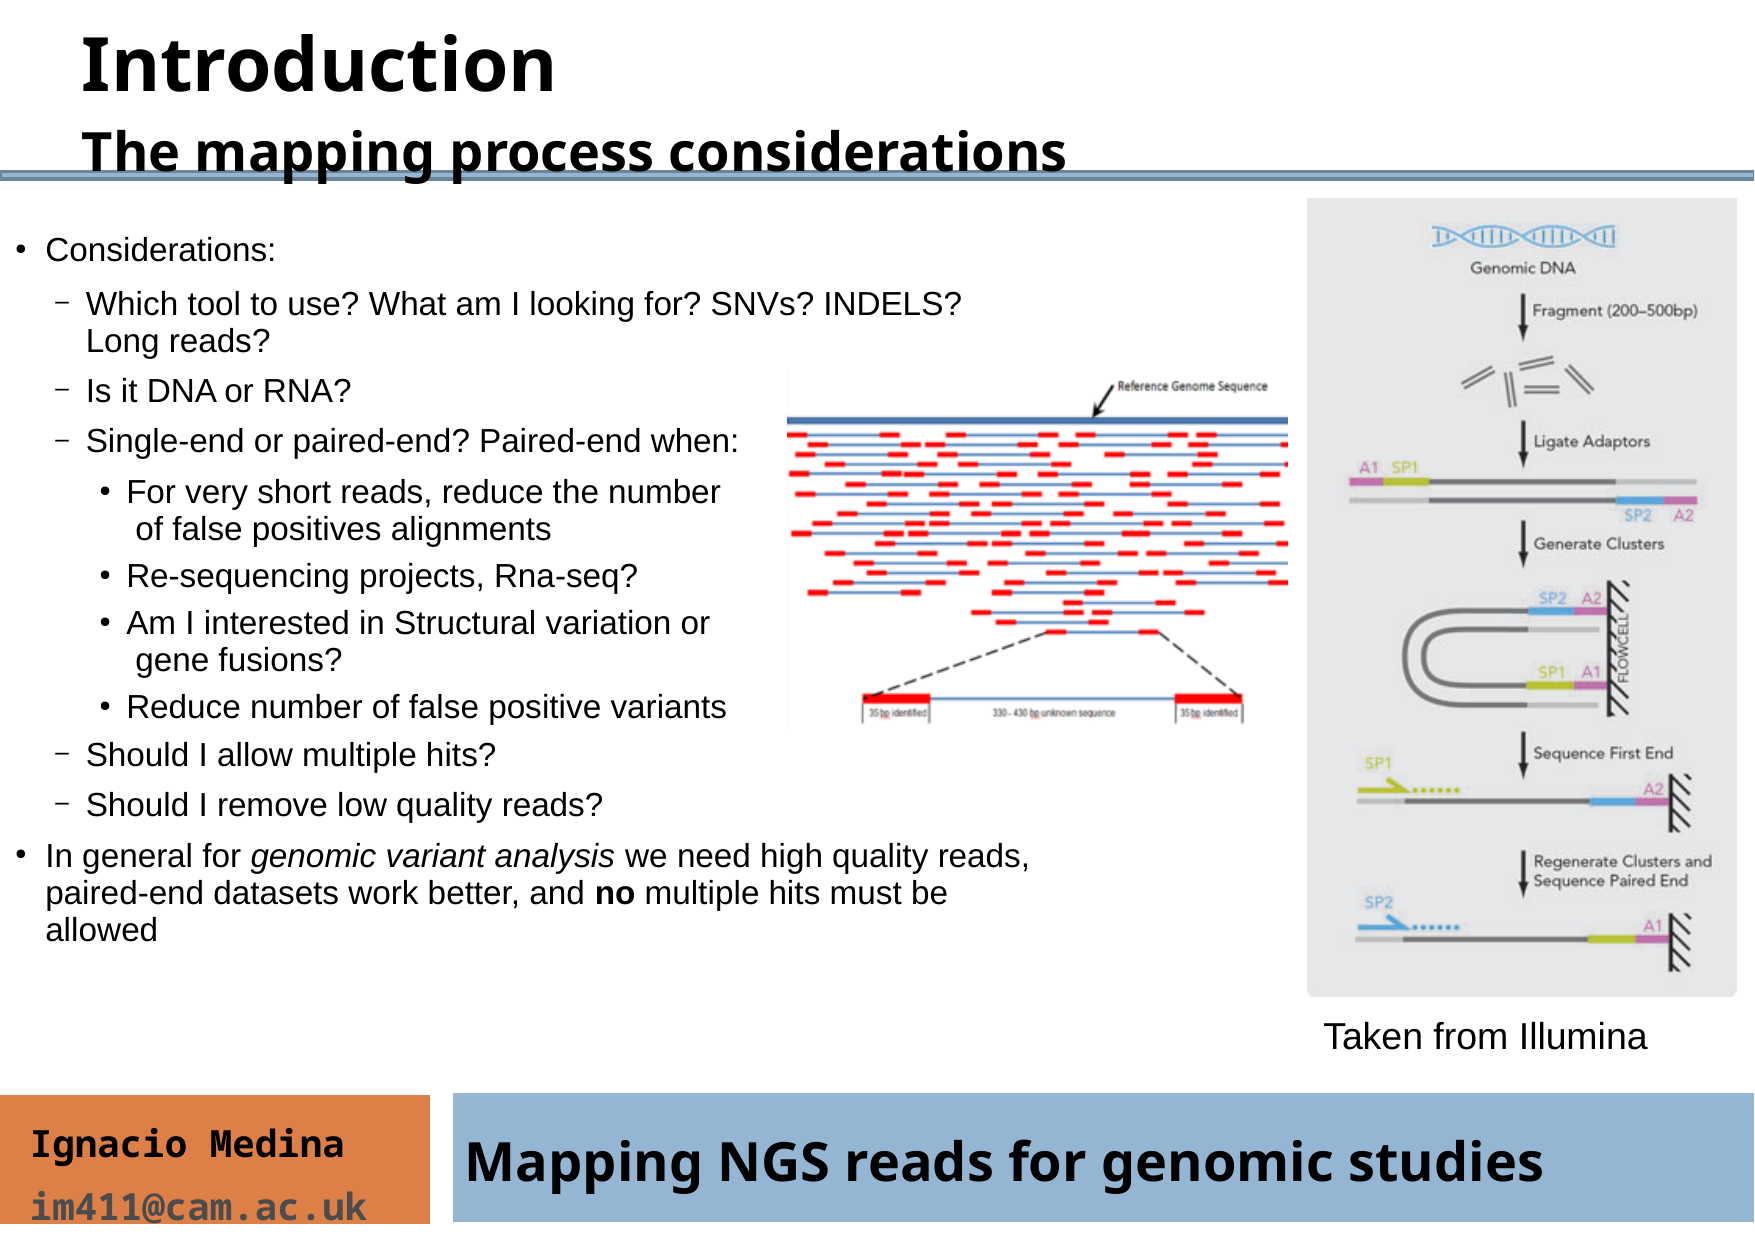

Introduction
The mapping process considerations
# Considerations:
Which tool to use? What am I looking for? SNVs? INDELS? Long reads?
Is it DNA or RNA?
Single-end or paired-end? Paired-end when:
For very short reads, reduce the number
 of false positives alignments
Re-sequencing projects, Rna-seq?
Am I interested in Structural variation or
 gene fusions?
Reduce number of false positive variants
Should I allow multiple hits?
Should I remove low quality reads?
In general for genomic variant analysis we need high quality reads, paired-end datasets work better, and no multiple hits must be allowed
Taken from Illumina
Ignacio Medina
im411@cam.ac.uk
Mapping NGS reads for genomic studies